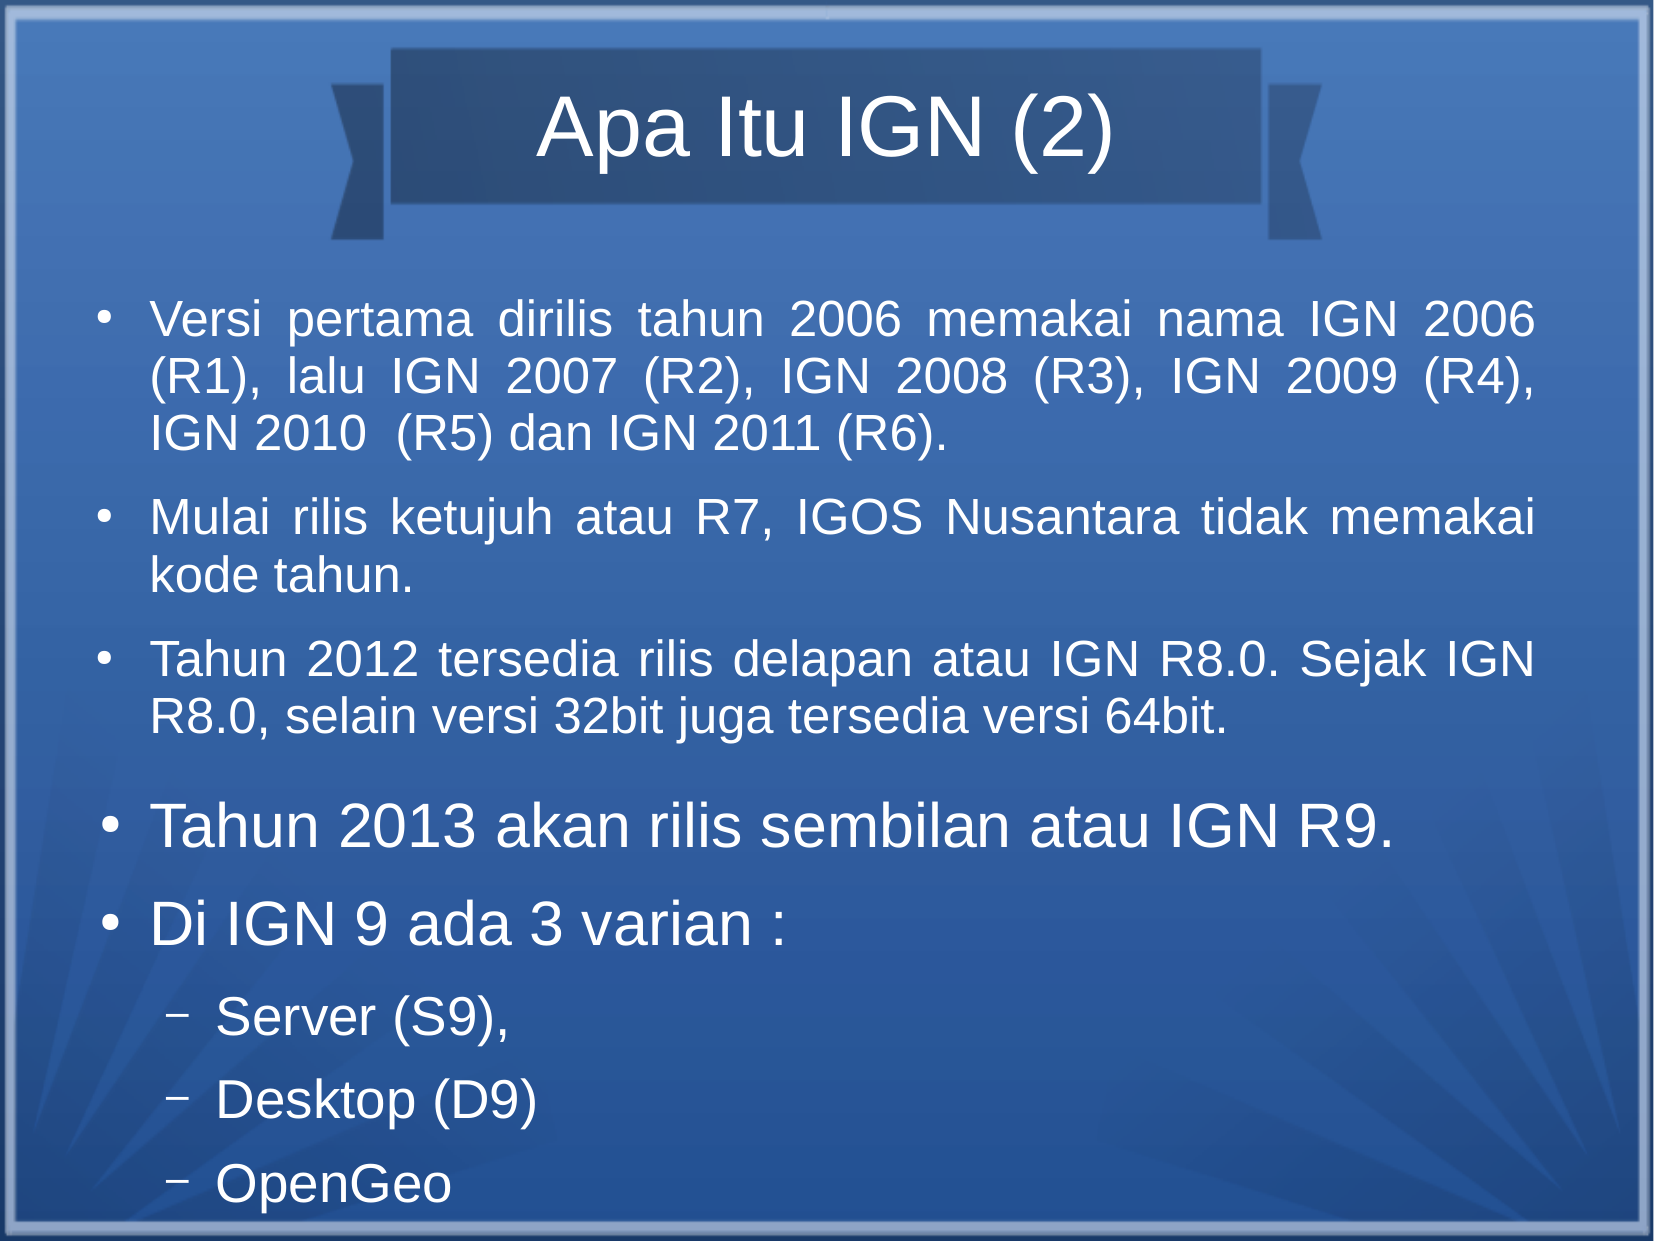

# Apa Itu IGN (2)
Versi pertama dirilis tahun 2006 memakai nama IGN 2006 (R1), lalu IGN 2007 (R2), IGN 2008 (R3), IGN 2009 (R4), IGN 2010  (R5) dan IGN 2011 (R6).
Mulai rilis ketujuh atau R7, IGOS Nusantara tidak memakai kode tahun.
Tahun 2012 tersedia rilis delapan atau IGN R8.0. Sejak IGN R8.0, selain versi 32bit juga tersedia versi 64bit.
Tahun 2013 akan rilis sembilan atau IGN R9.
Di IGN 9 ada 3 varian :
Server (S9),
Desktop (D9)
OpenGeo